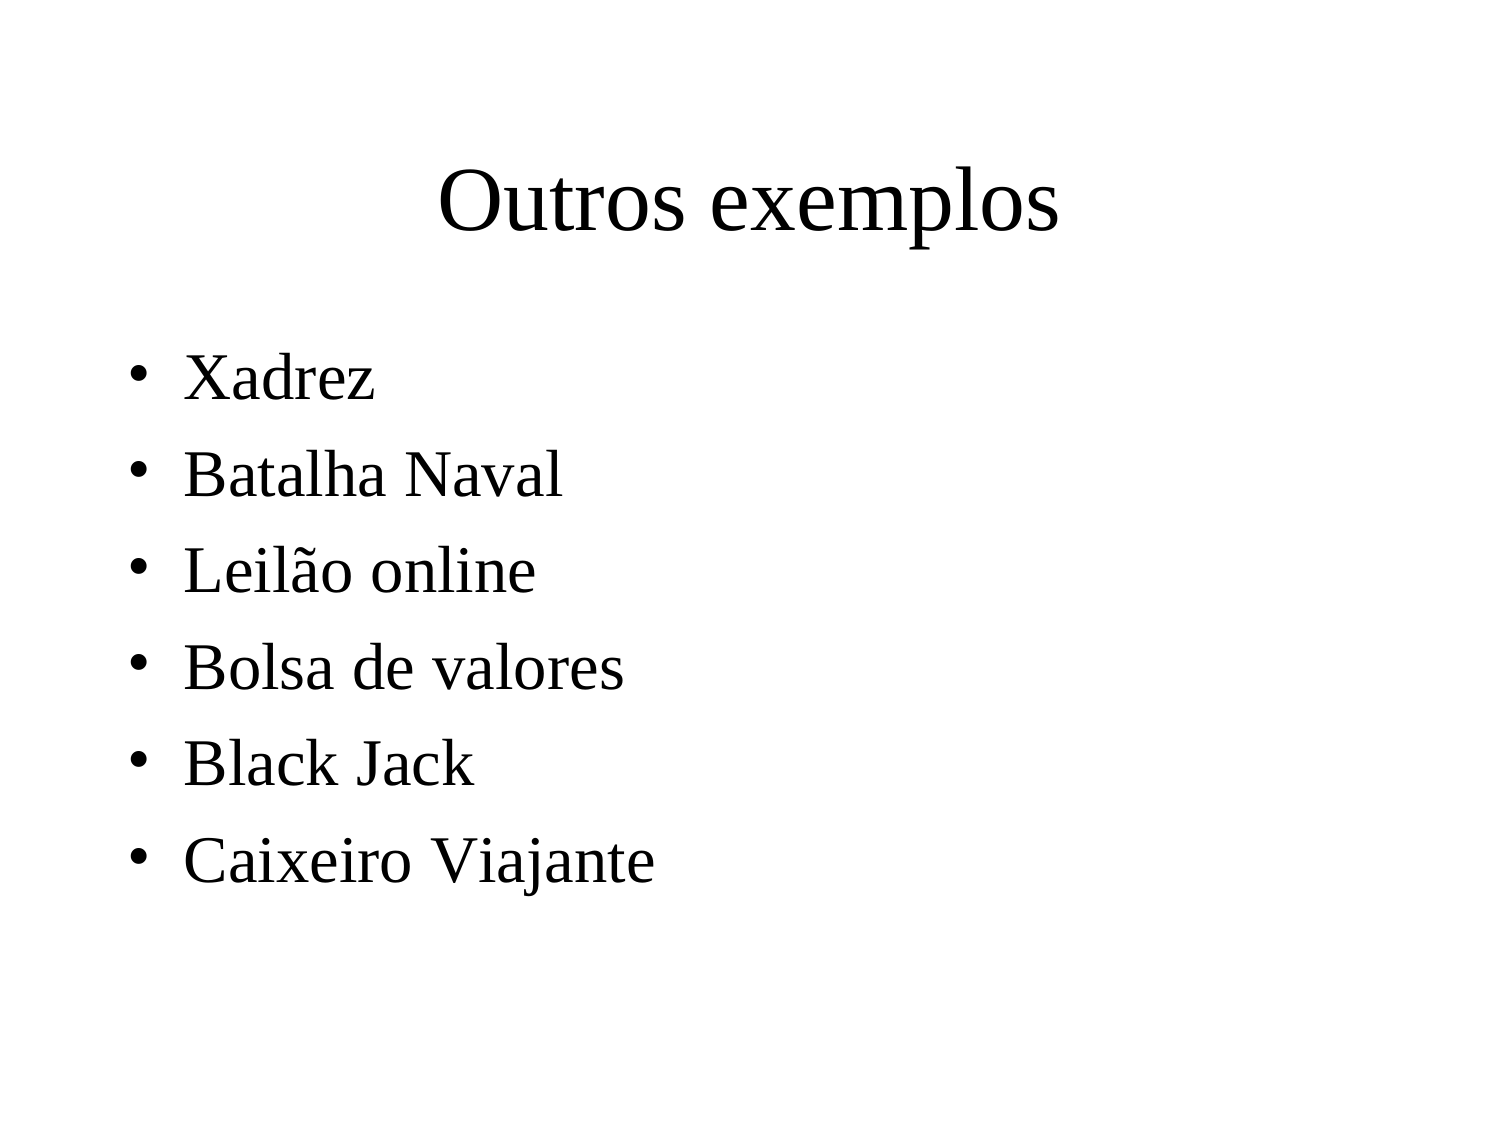

# Outros exemplos
Xadrez
Batalha Naval
Leilão online
Bolsa de valores
Black Jack
Caixeiro Viajante